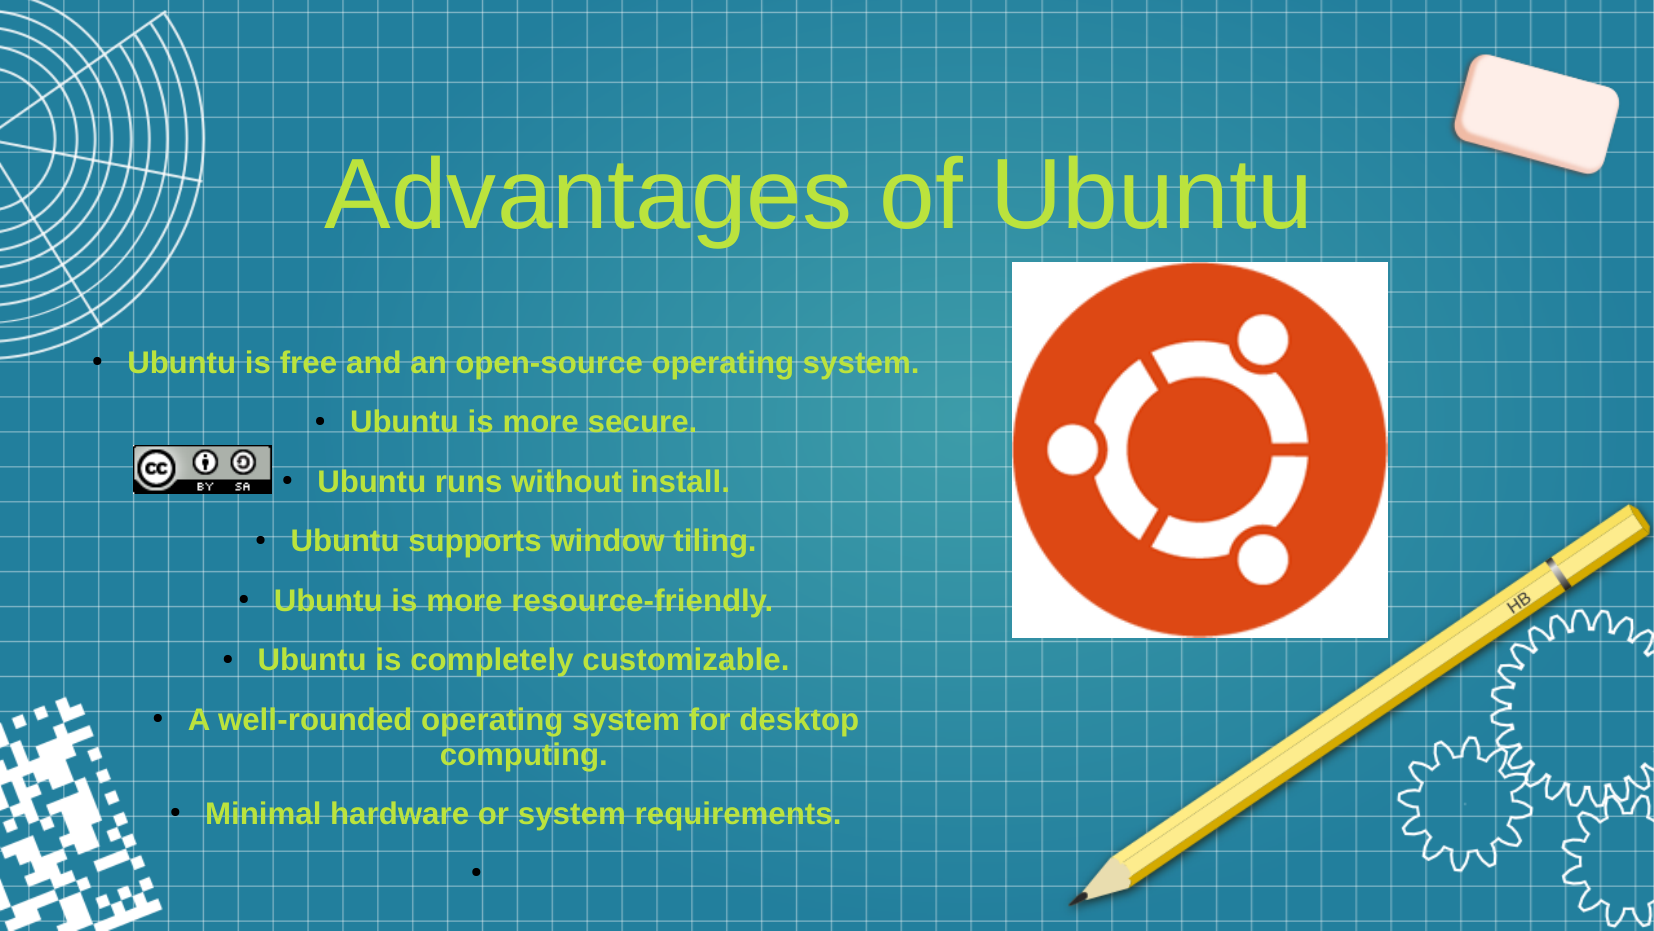

# Advantages of Ubuntu
Ubuntu is free and an open-source operating system.
Ubuntu is more secure.
Ubuntu runs without install.
Ubuntu supports window tiling.
Ubuntu is more resource-friendly.
Ubuntu is completely customizable.
A well-rounded operating system for desktop computing.
Minimal hardware or system requirements.